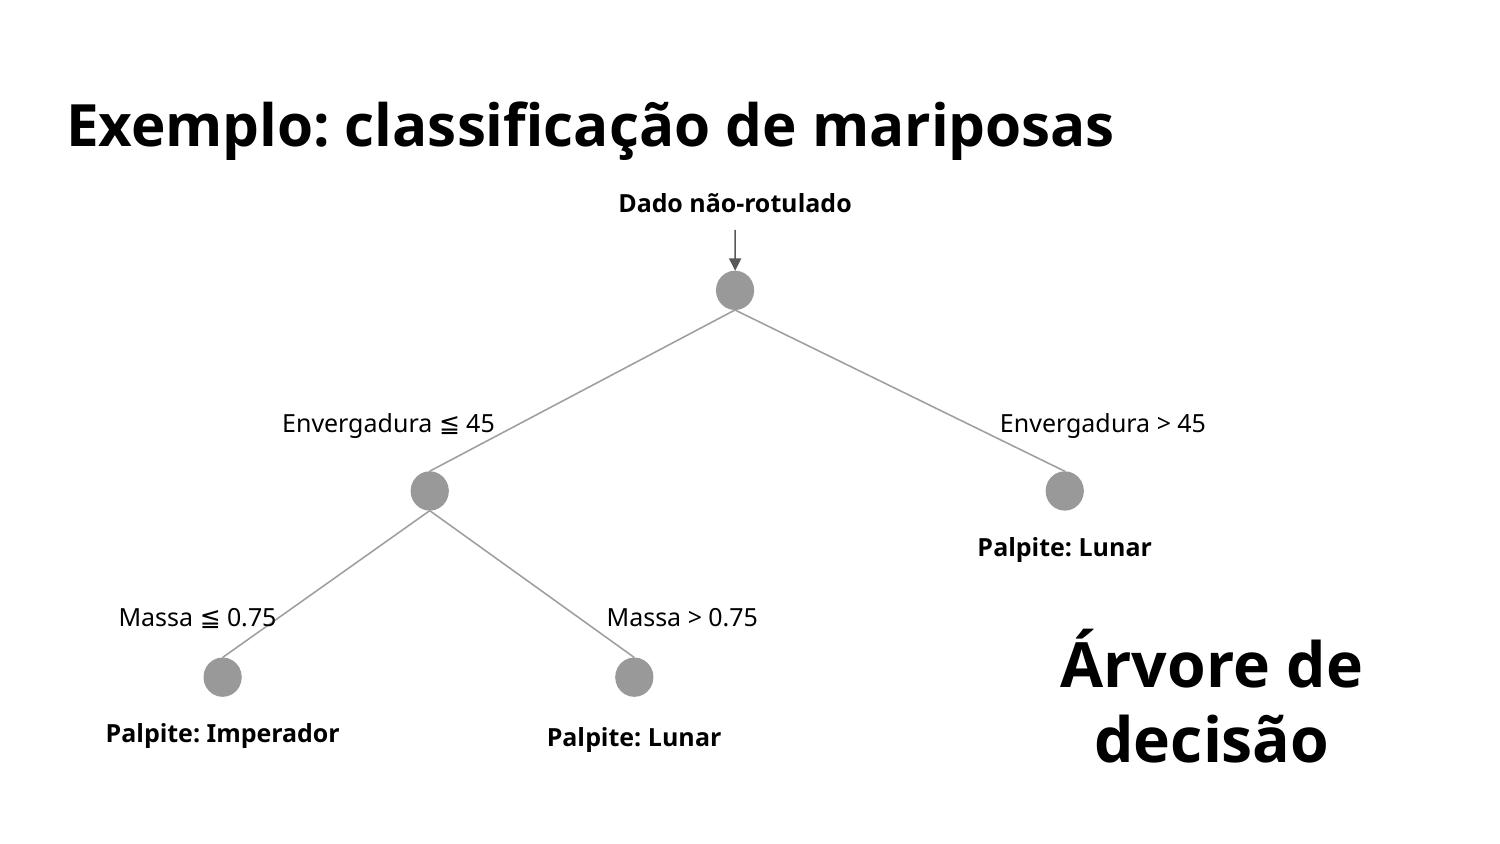

# Exemplo: classificação de mariposas
Dado não-rotulado
Envergadura ≦ 45
Envergadura > 45
Palpite: Lunar
Massa ≦ 0.75
Massa > 0.75
Árvore de decisão
Palpite: Imperador
Palpite: Lunar